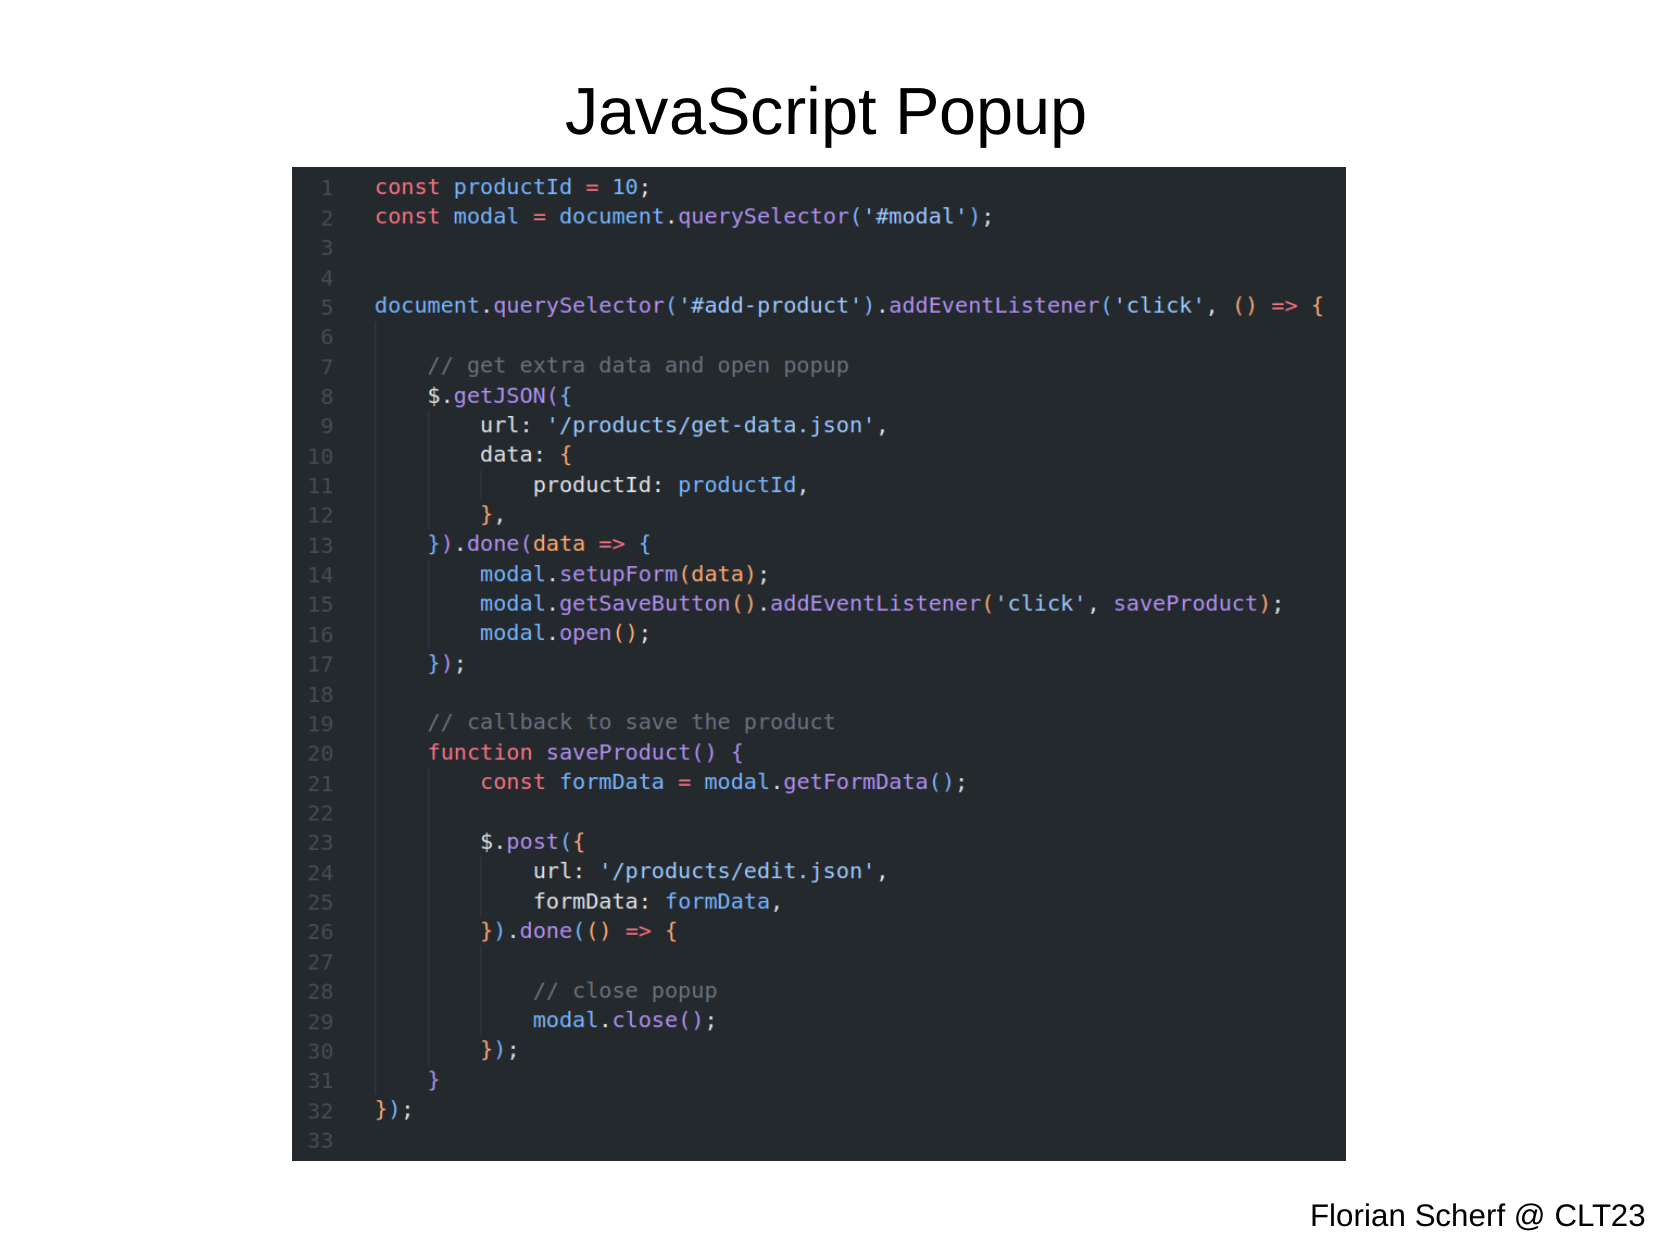

# JavaScript Popup
Florian Scherf @ CLT23